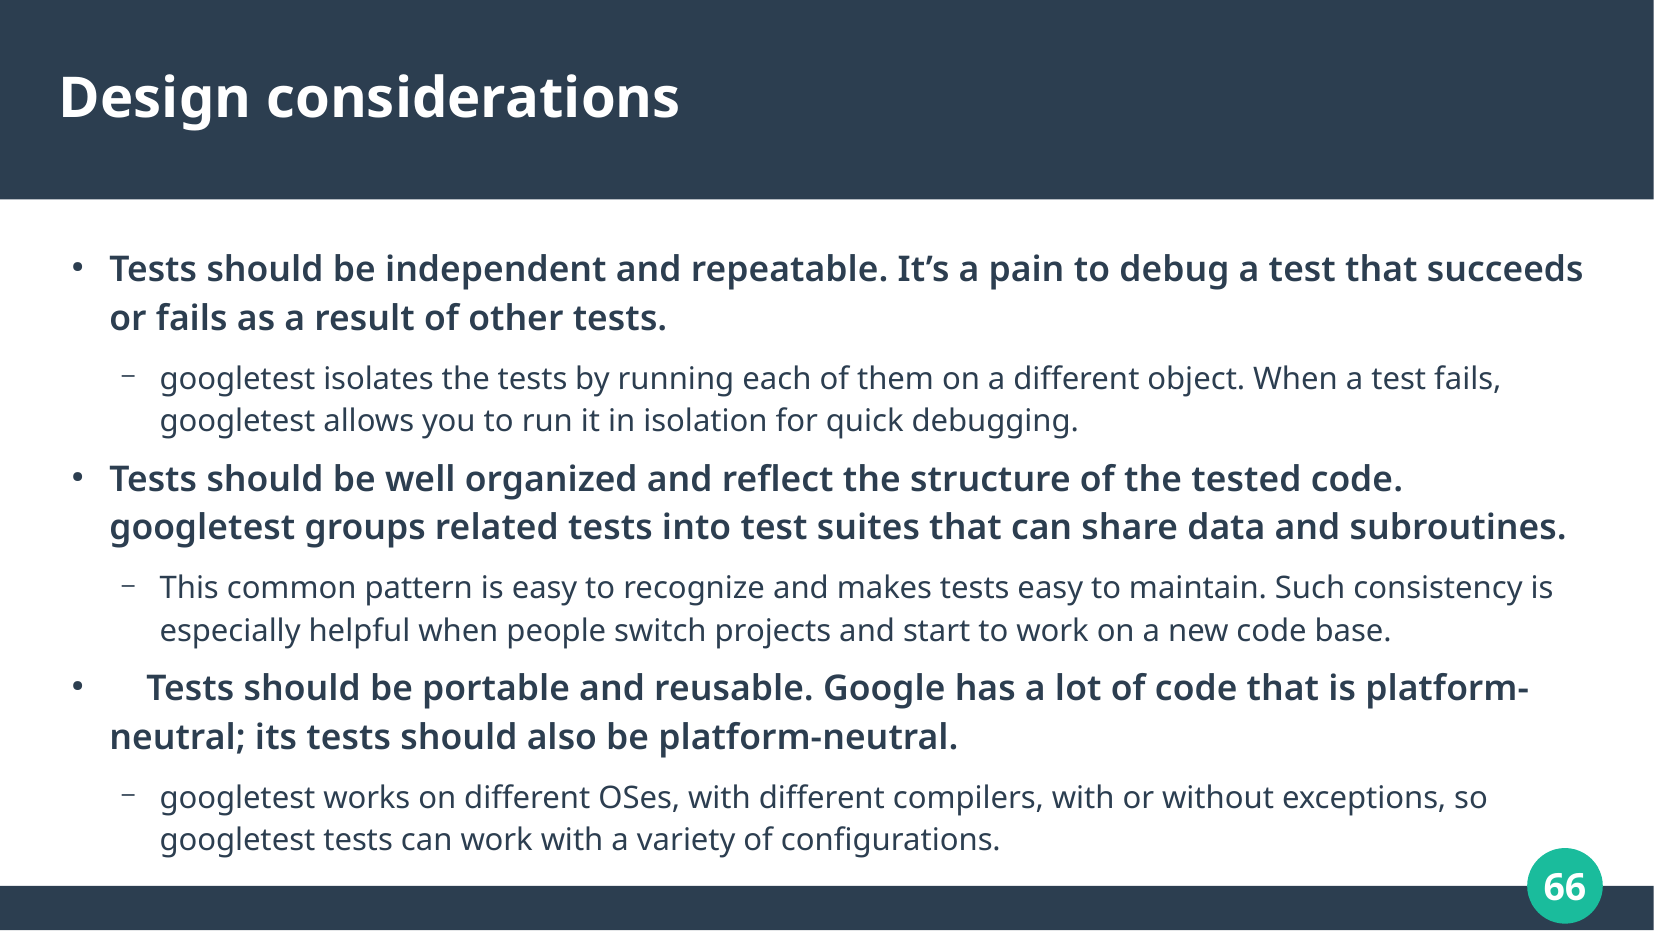

# Design considerations
Tests should be independent and repeatable. It’s a pain to debug a test that succeeds or fails as a result of other tests.
googletest isolates the tests by running each of them on a different object. When a test fails, googletest allows you to run it in isolation for quick debugging.
Tests should be well organized and reflect the structure of the tested code. googletest groups related tests into test suites that can share data and subroutines.
This common pattern is easy to recognize and makes tests easy to maintain. Such consistency is especially helpful when people switch projects and start to work on a new code base.
 Tests should be portable and reusable. Google has a lot of code that is platform-neutral; its tests should also be platform-neutral.
googletest works on different OSes, with different compilers, with or without exceptions, so googletest tests can work with a variety of configurations.